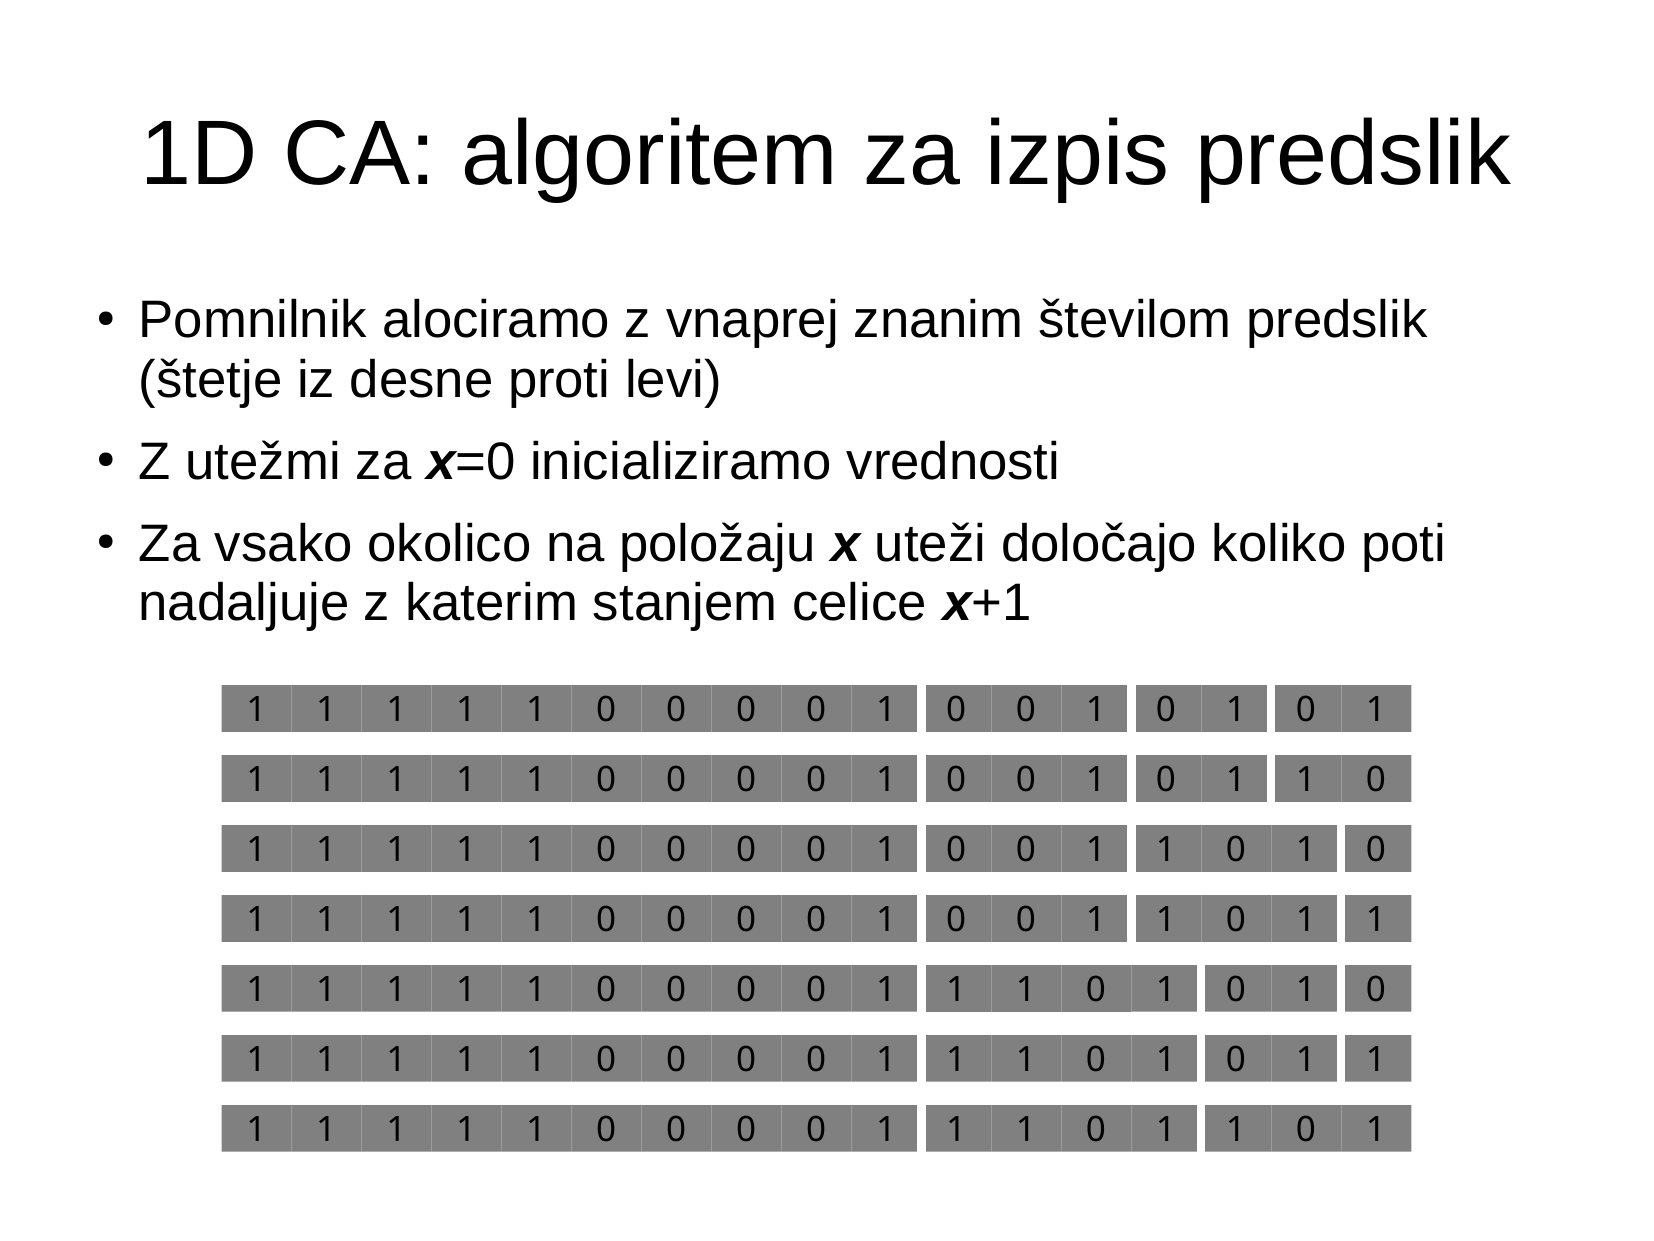

# 1D CA: algoritem za izpis predslik
Pomnilnik alociramo z vnaprej znanim številom predslik (štetje iz desne proti levi)
Z utežmi za x=0 inicializiramo vrednosti
Za vsako okolico na položaju x uteži določajo koliko poti nadaljuje z katerim stanjem celice x+1